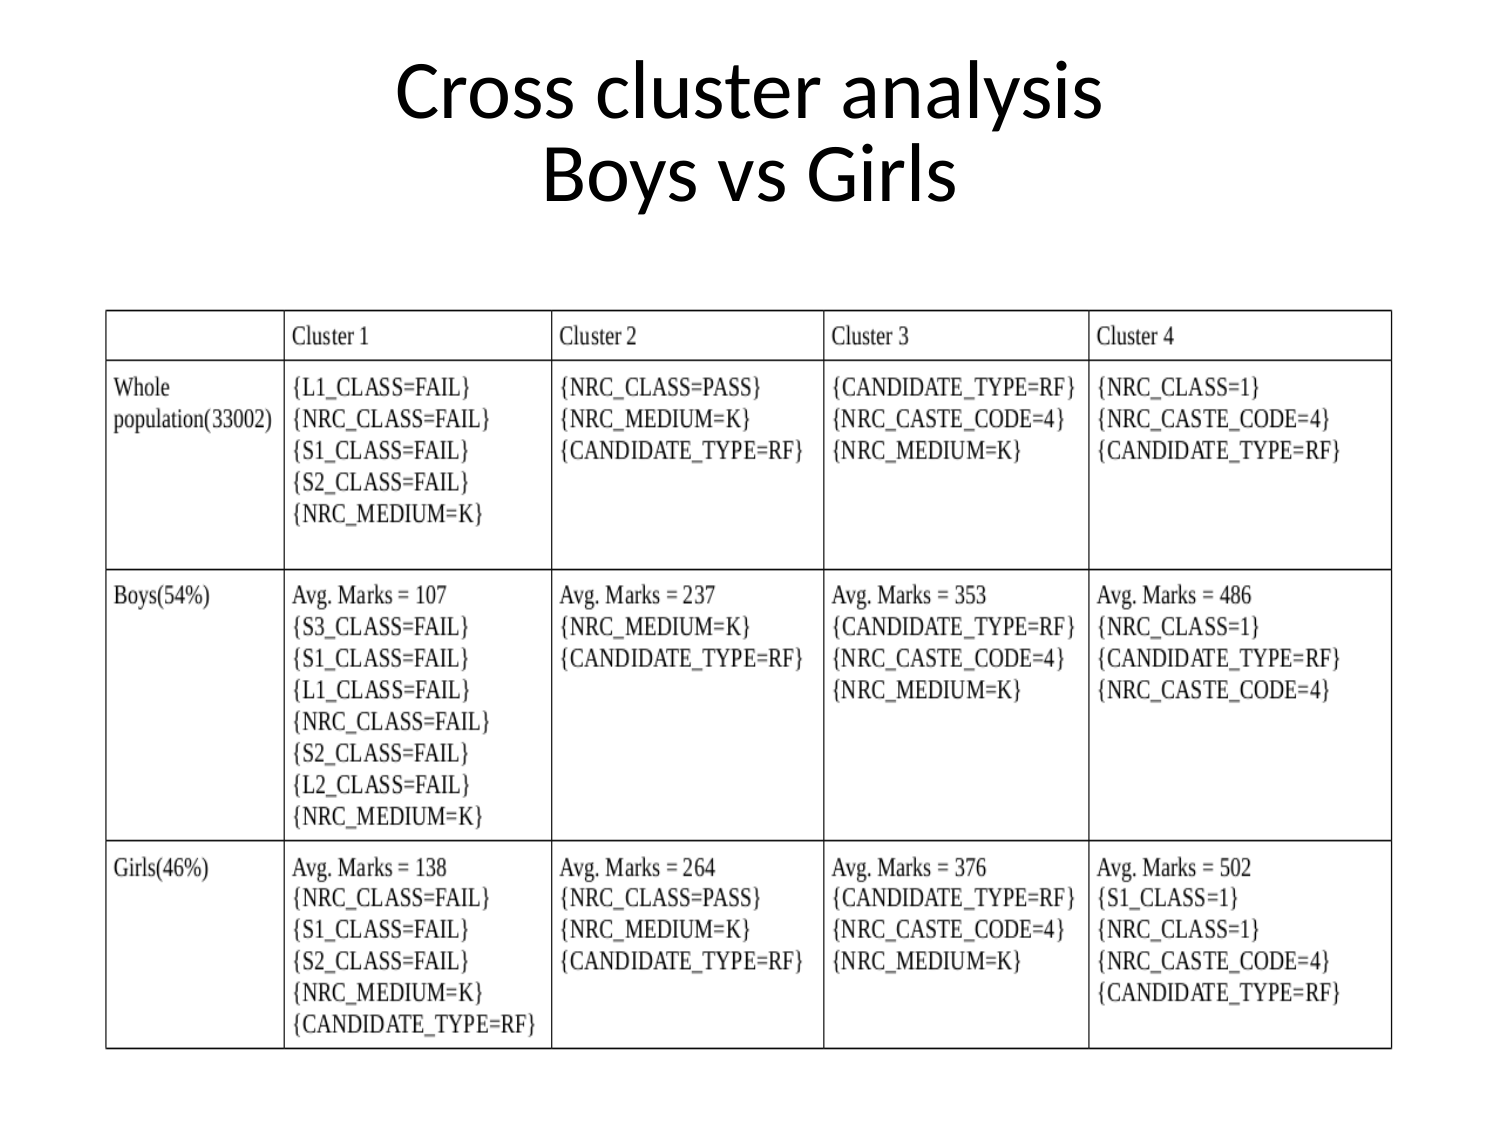

# Cross cluster analysis Boys vs Girls